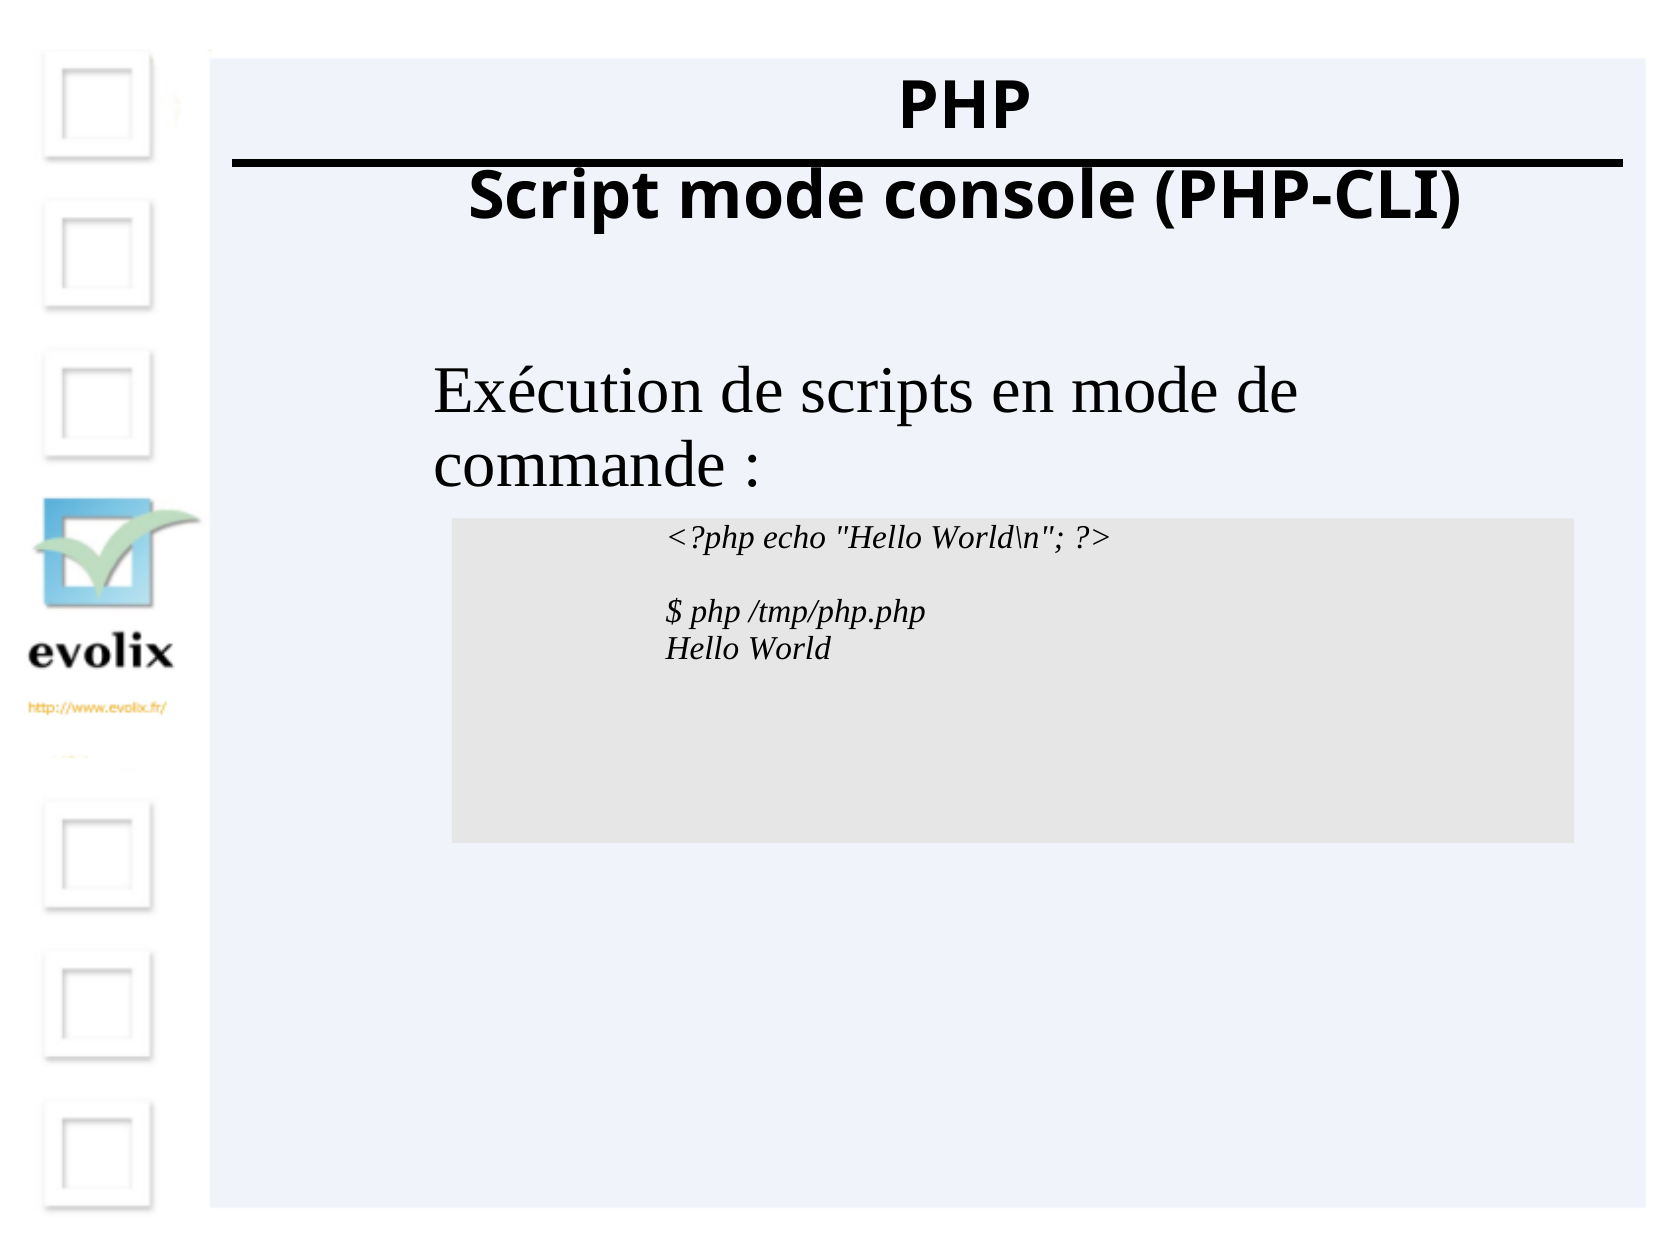

# PHP Script mode console (PHP-CLI)
Exécution de scripts en mode de commande :
<?php echo "Hello World\n"; ?>
$ php /tmp/php.php
Hello World